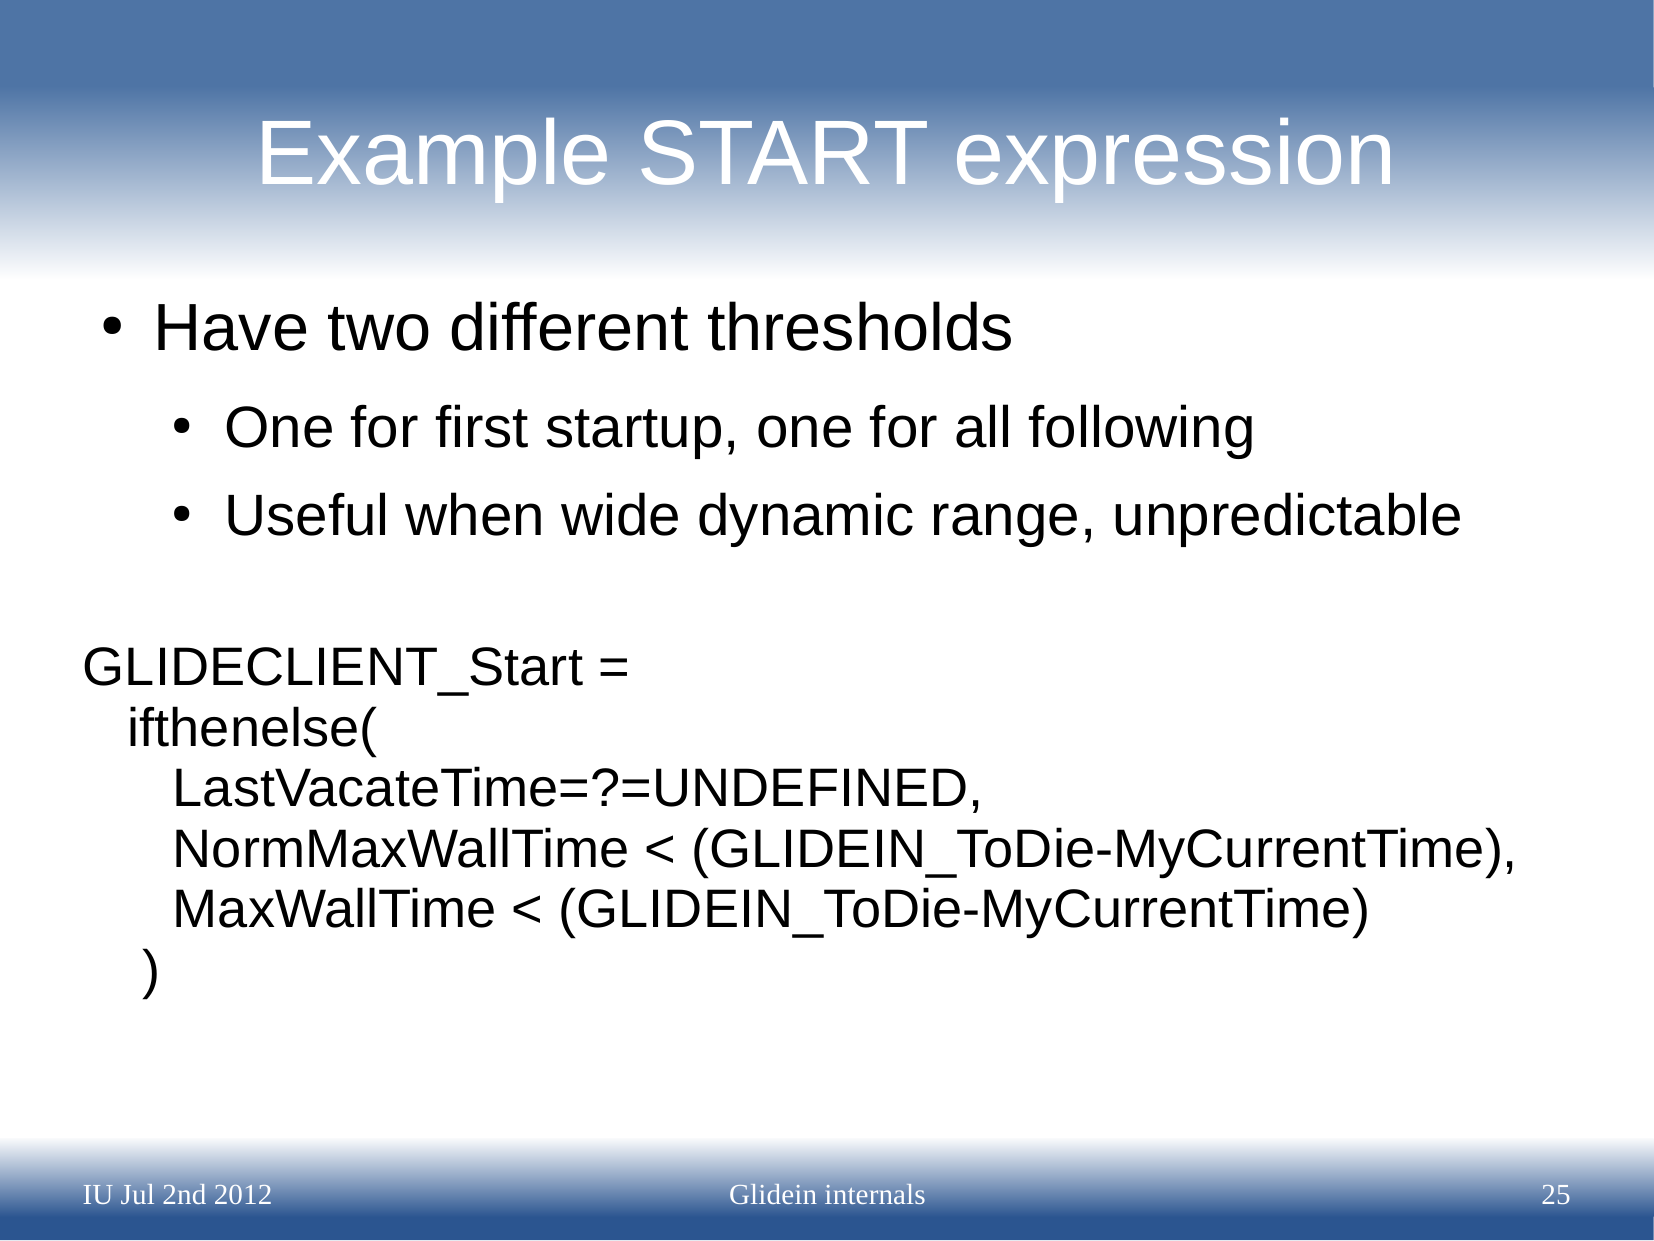

# Example START expression
Have two different thresholds
One for first startup, one for all following
Useful when wide dynamic range, unpredictable
GLIDECLIENT_Start =
 ifthenelse(
 LastVacateTime=?=UNDEFINED,
 NormMaxWallTime < (GLIDEIN_ToDie-MyCurrentTime),
 MaxWallTime < (GLIDEIN_ToDie-MyCurrentTime)
 )
IU Jul 2nd 2012
Glidein internals
25